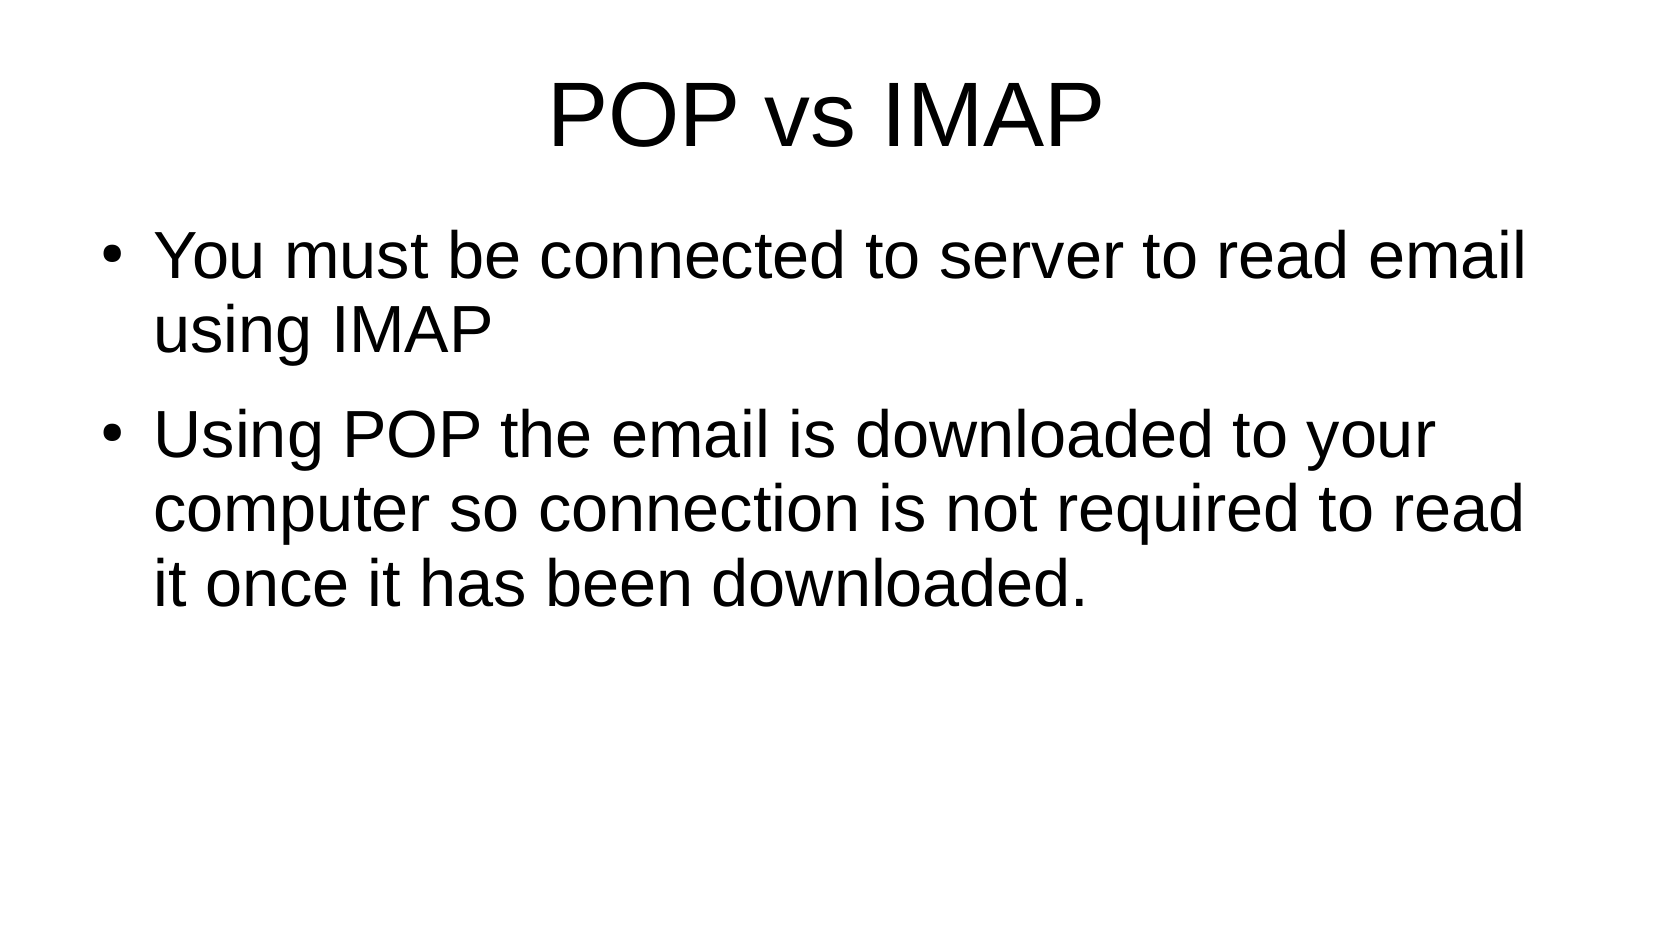

# POP vs IMAP
You must be connected to server to read email using IMAP
Using POP the email is downloaded to your computer so connection is not required to read it once it has been downloaded.